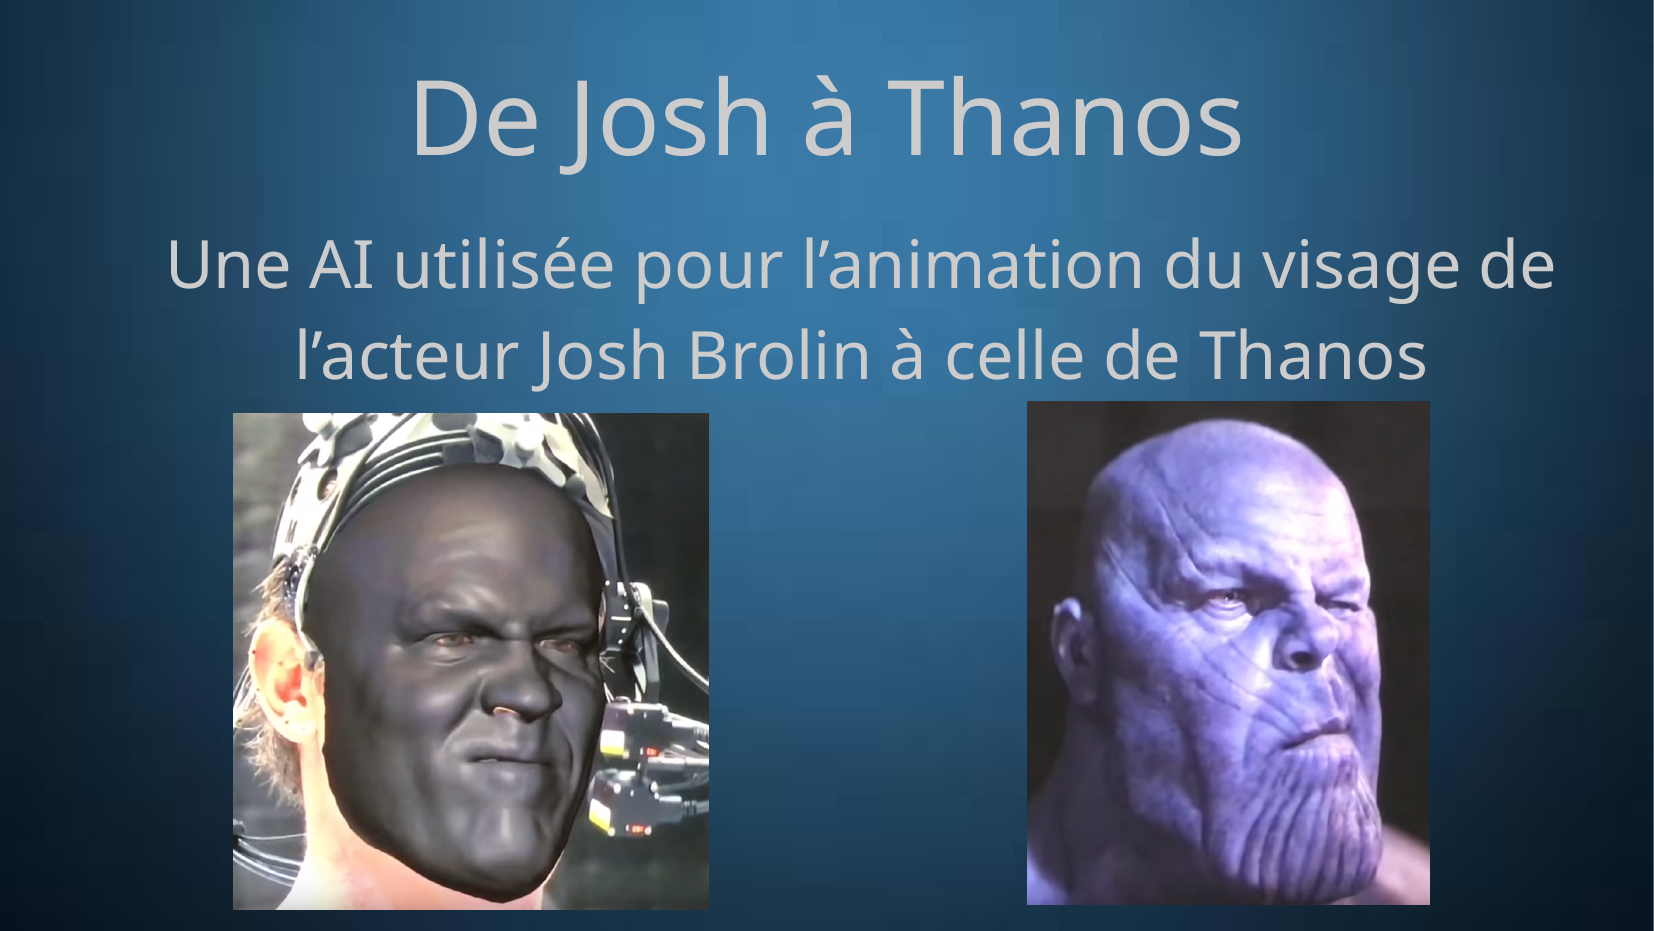

# De Josh à Thanos
Une AI utilisée pour l’animation du visage de l’acteur Josh Brolin à celle de Thanos